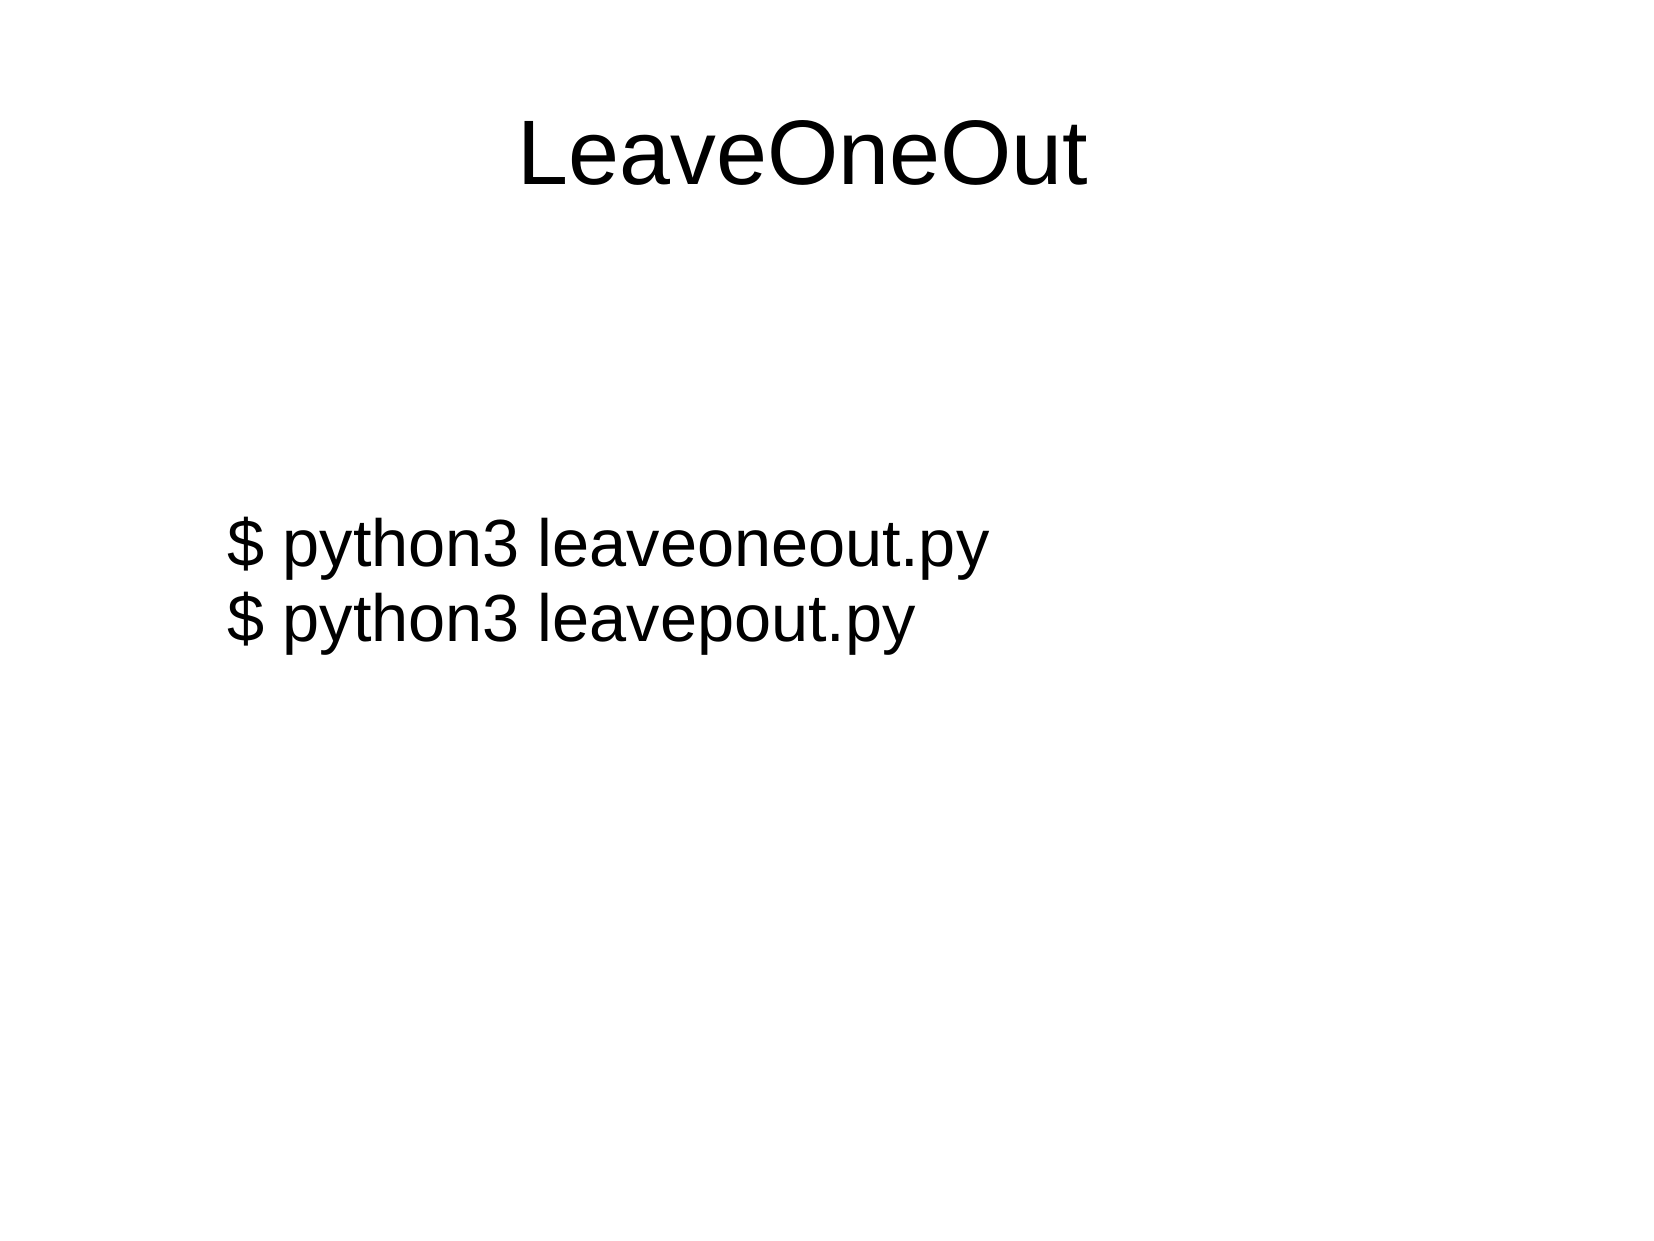

# LeaveOneOut
$ python3 leaveoneout.py
$ python3 leavepout.py